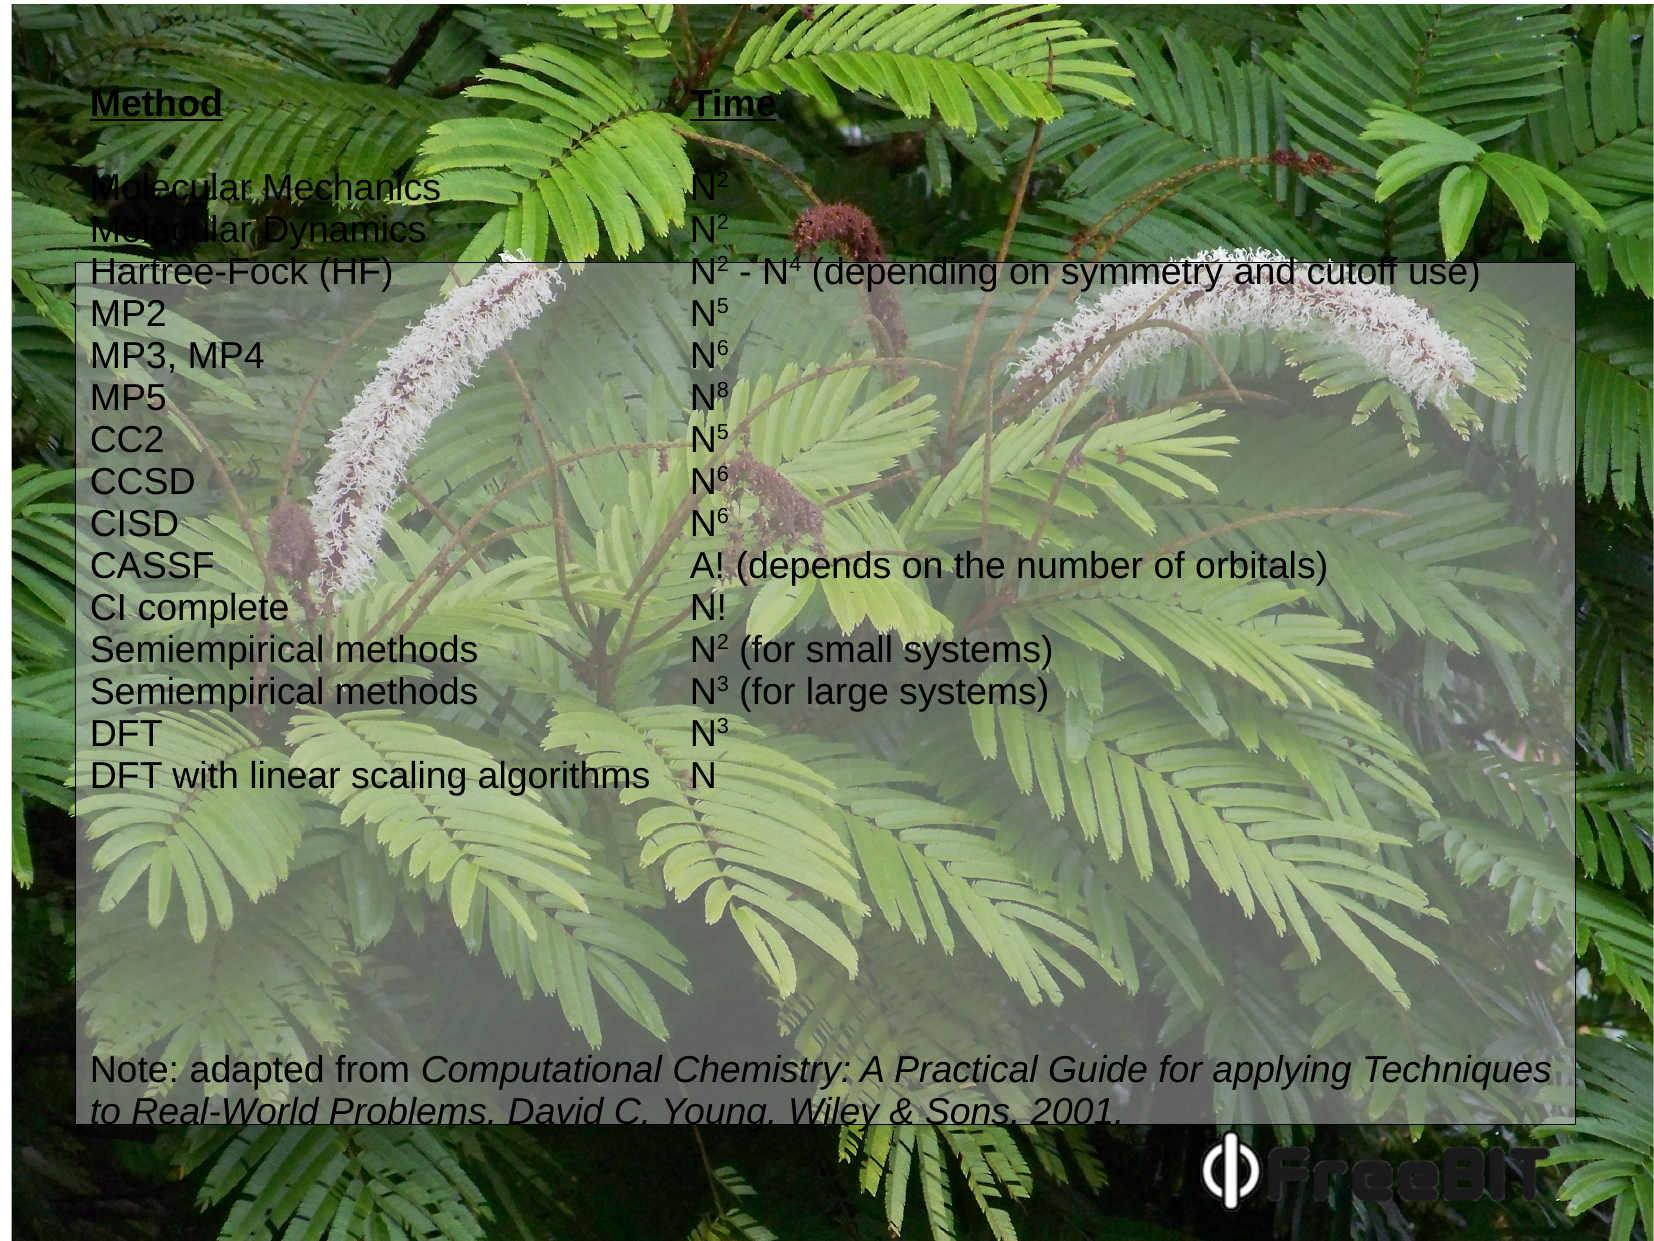

Method							Time
Molecular Mechanics				N2
Molecular Dynamics				N2
Hartree-Fock (HF)				N2 - N4 (depending on symmetry and cutoff use)
MP2							N5
MP3, MP4						N6
MP5							N8
CC2								N5
CCSD							N6
CISD							N6
CASSF							A! (depends on the number of orbitals)
CI complete						N!
Semiempirical methods			N2 (for small systems)
Semiempirical methods			N3 (for large systems)
DFT								N3
DFT with linear scaling algorithms	N
Note: adapted from Computational Chemistry: A Practical Guide for applying Techniques to Real-World Problems. David C. Young. Wiley & Sons. 2001.